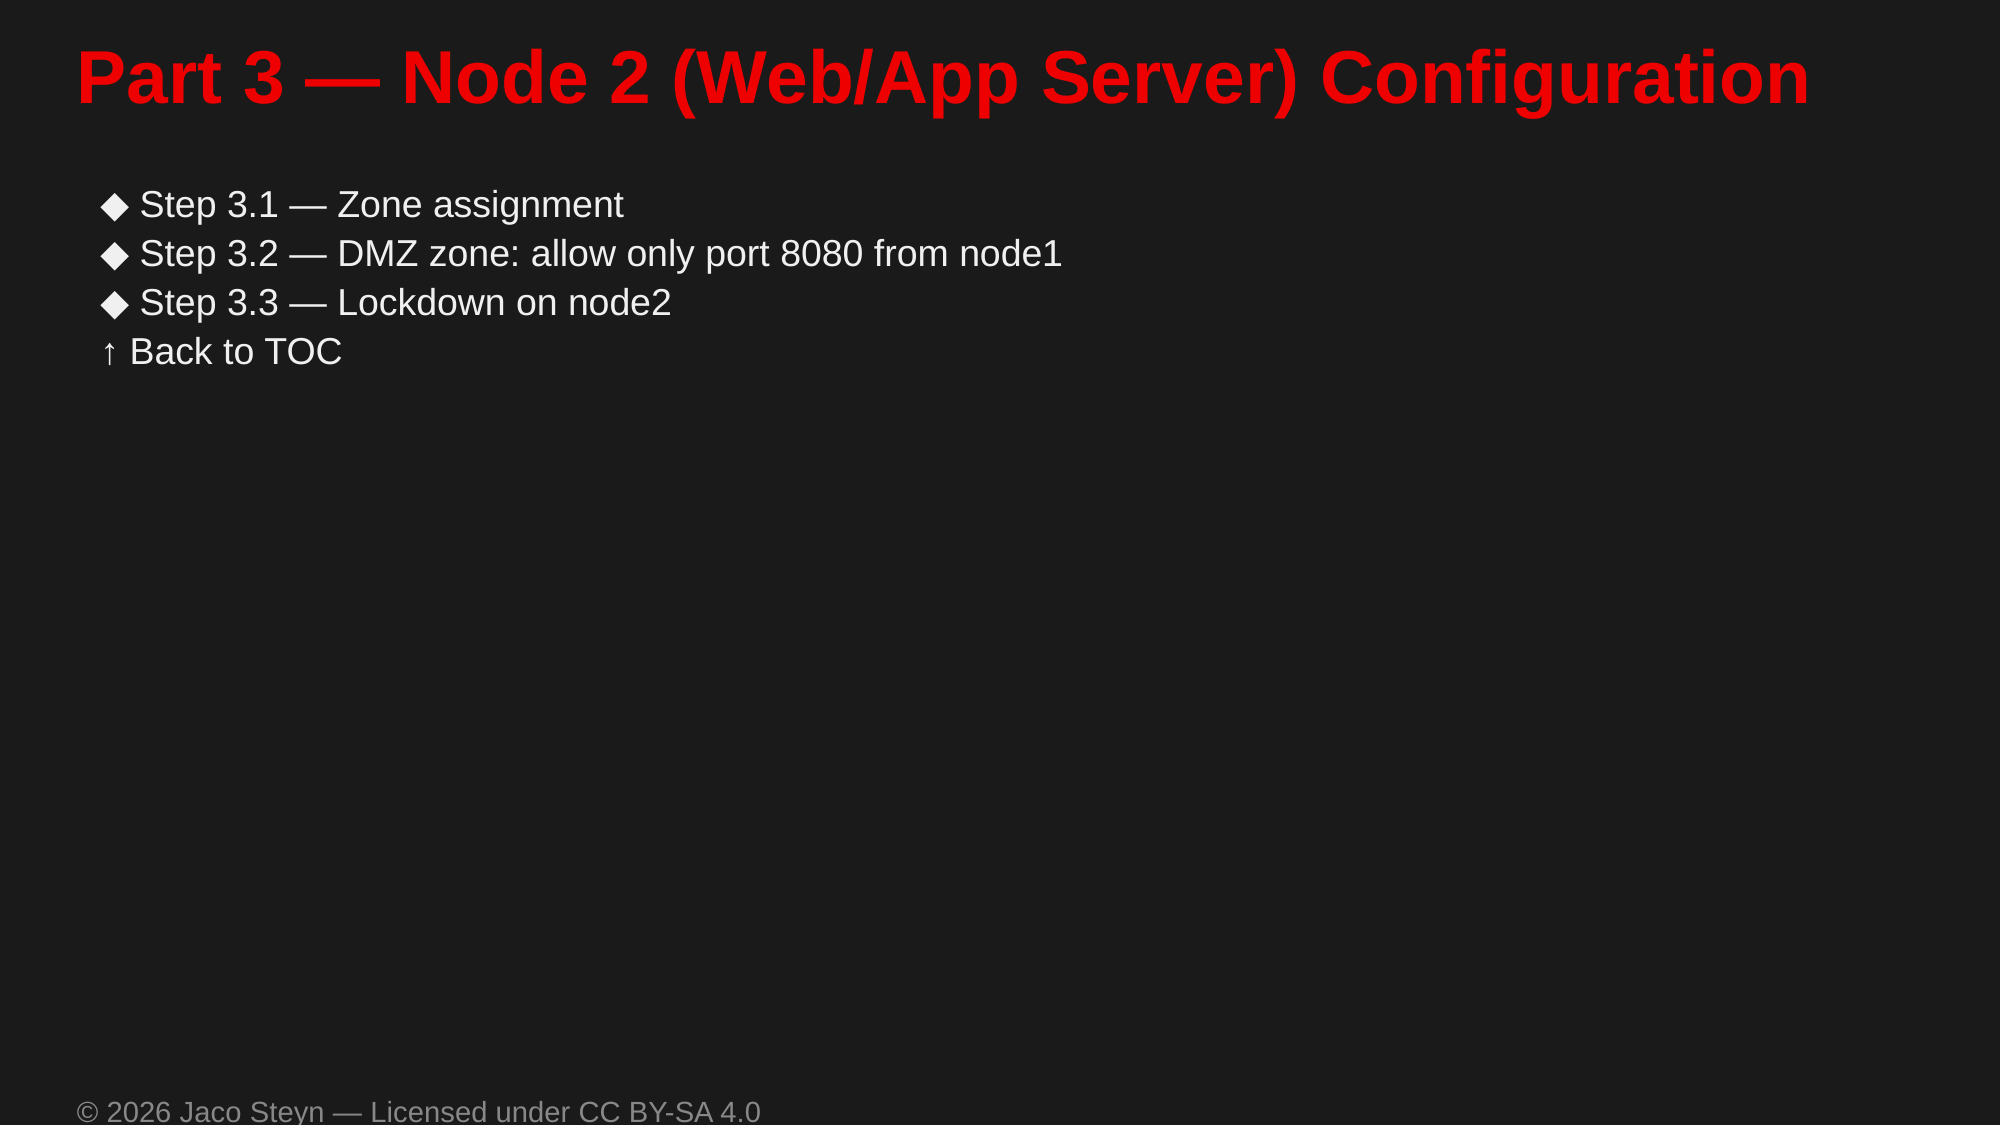

Part 3 — Node 2 (Web/App Server) Configuration
◆ Step 3.1 — Zone assignment
◆ Step 3.2 — DMZ zone: allow only port 8080 from node1
◆ Step 3.3 — Lockdown on node2
↑ Back to TOC
© 2026 Jaco Steyn — Licensed under CC BY-SA 4.0